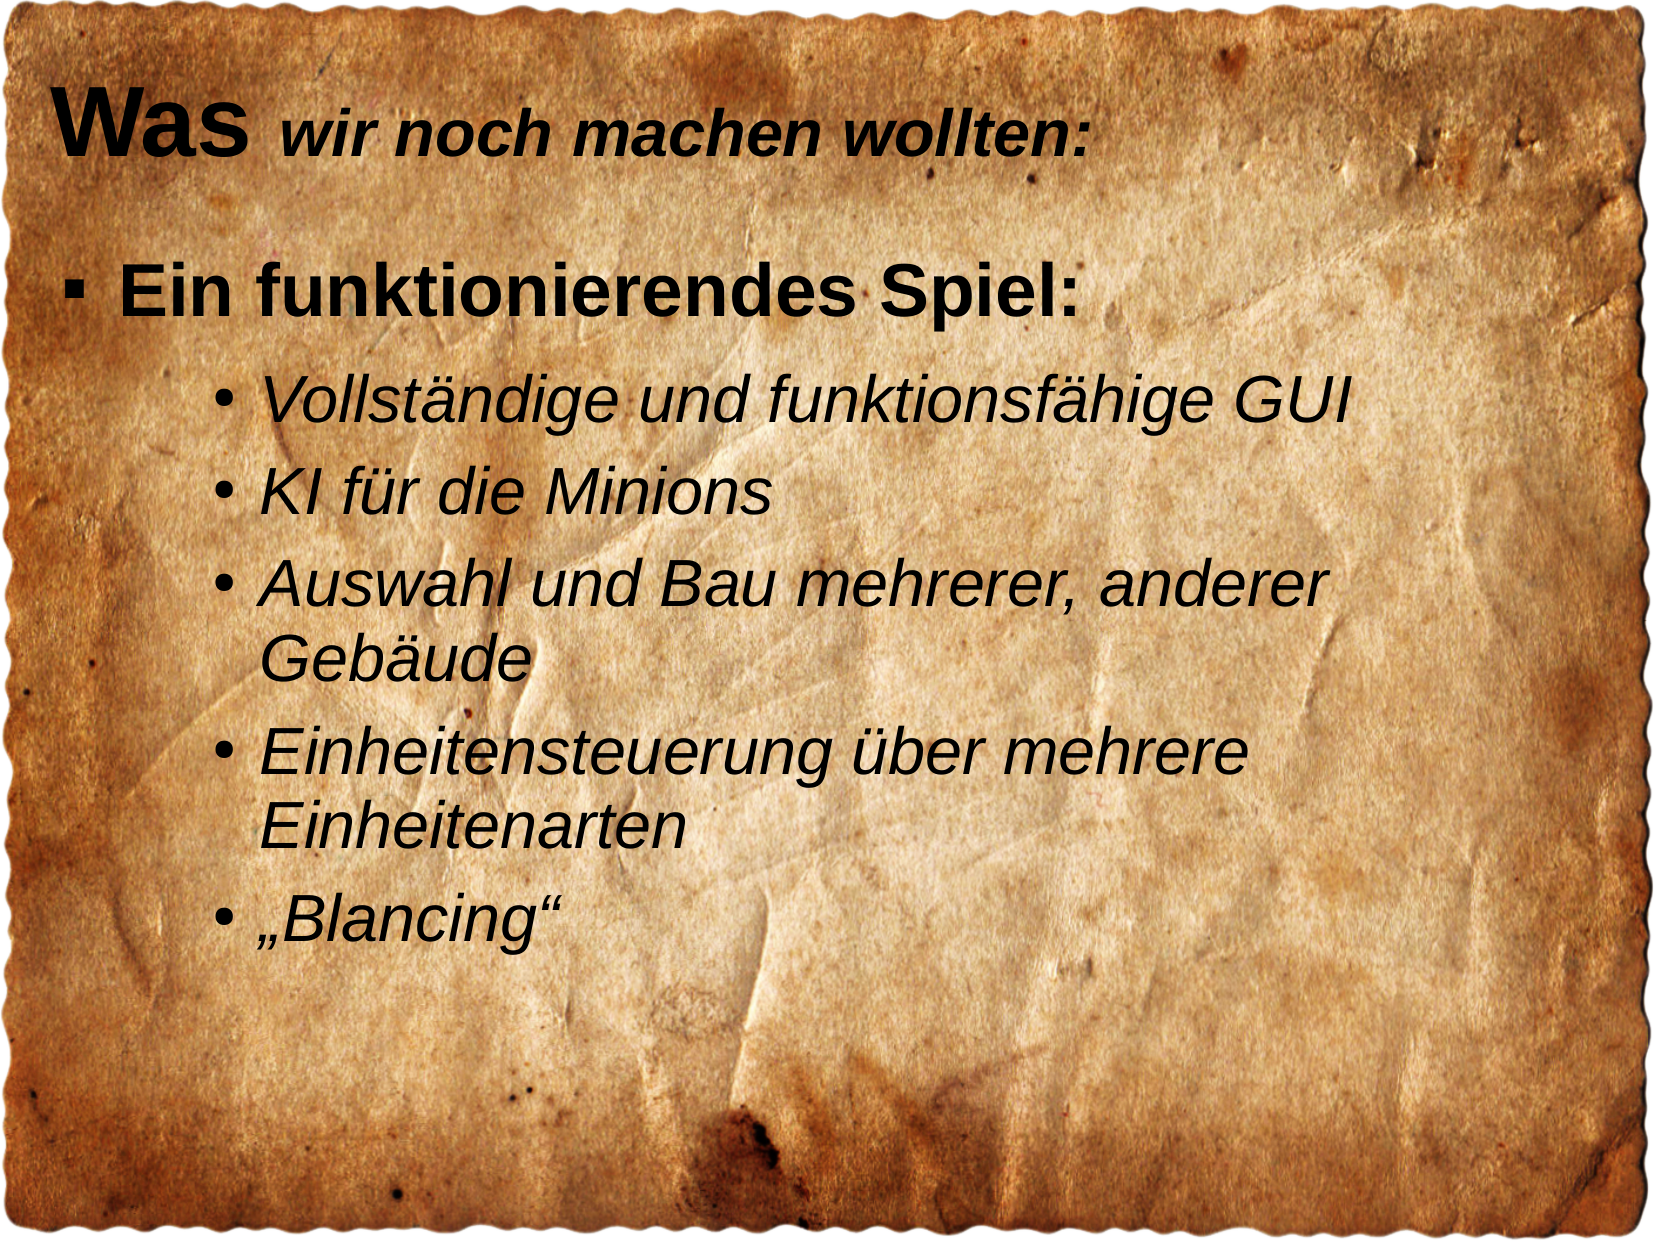

Was wir noch machen wollten:
# Ein funktionierendes Spiel:
Vollständige und funktionsfähige GUI
KI für die Minions
Auswahl und Bau mehrerer, anderer Gebäude
Einheitensteuerung über mehrere Einheitenarten
„Blancing“